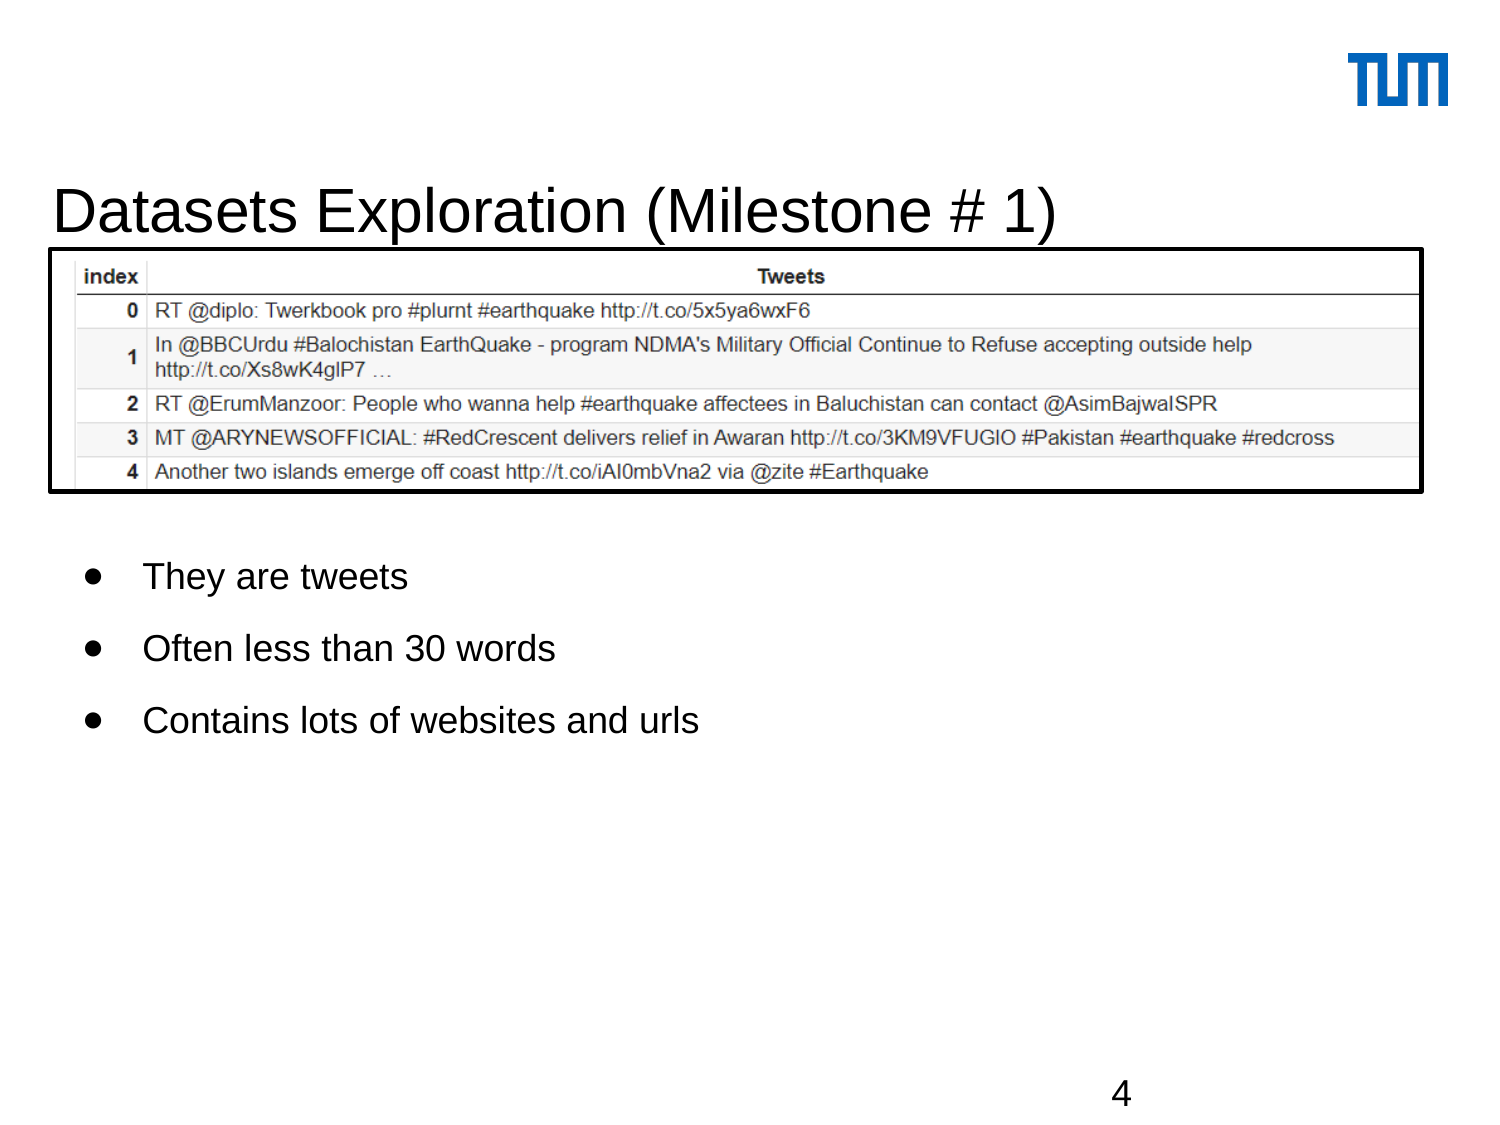

Datasets Exploration (Milestone # 1)
They are tweets
Often less than 30 words
Contains lots of websites and urls